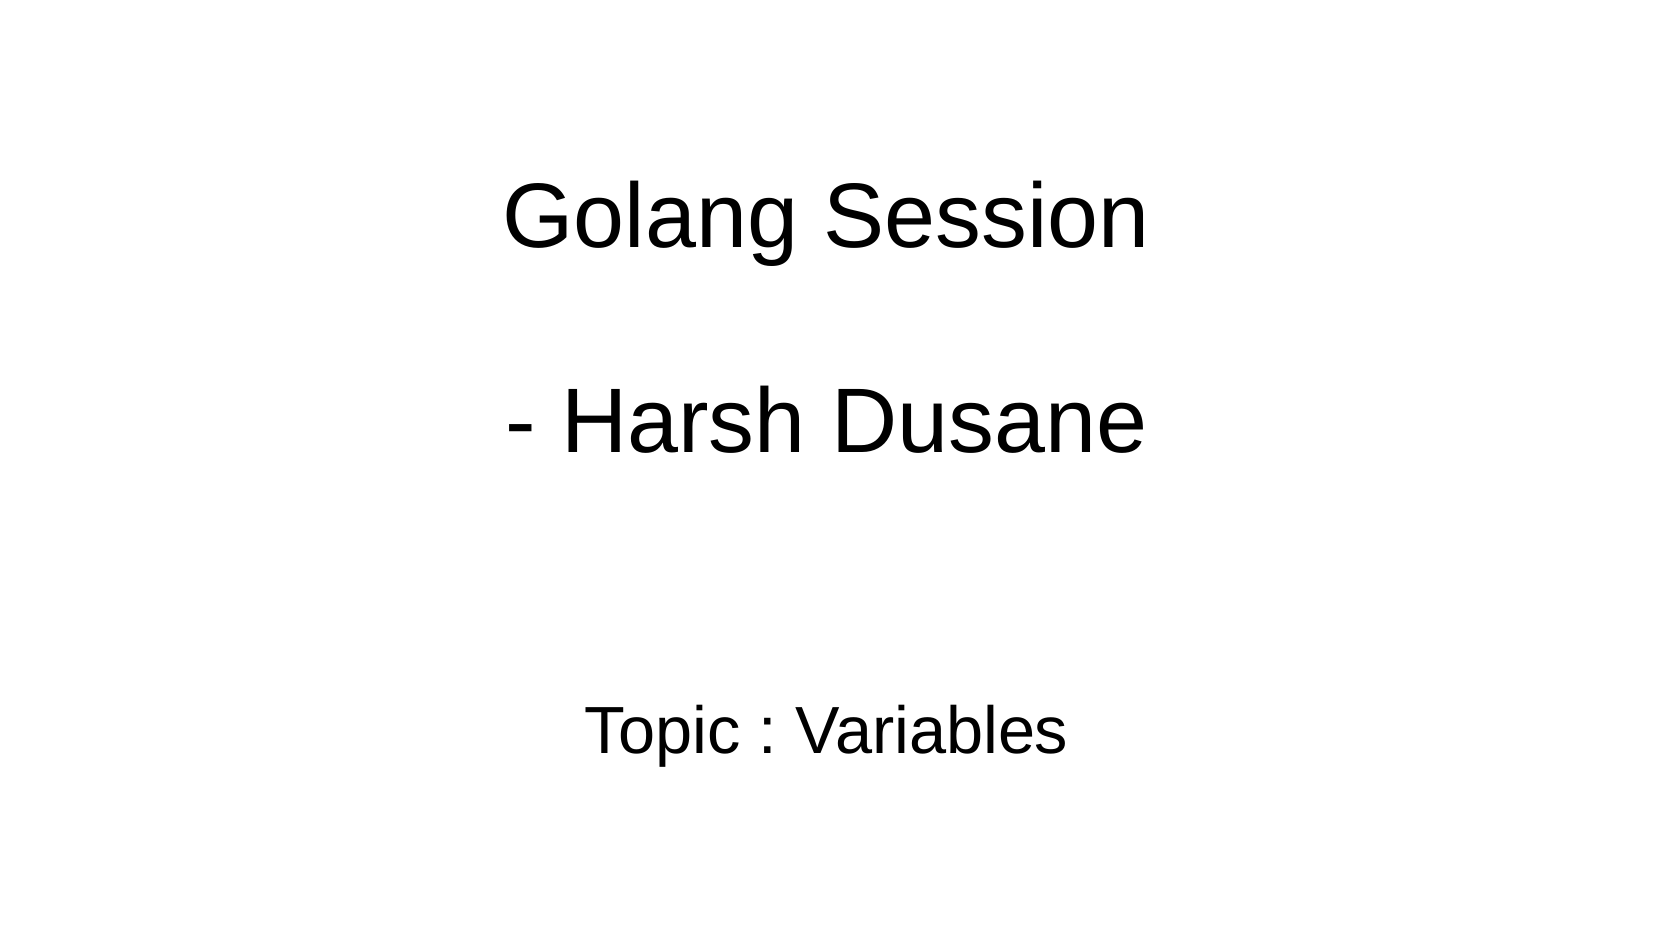

# Golang Session - Harsh Dusane
Topic : Variables